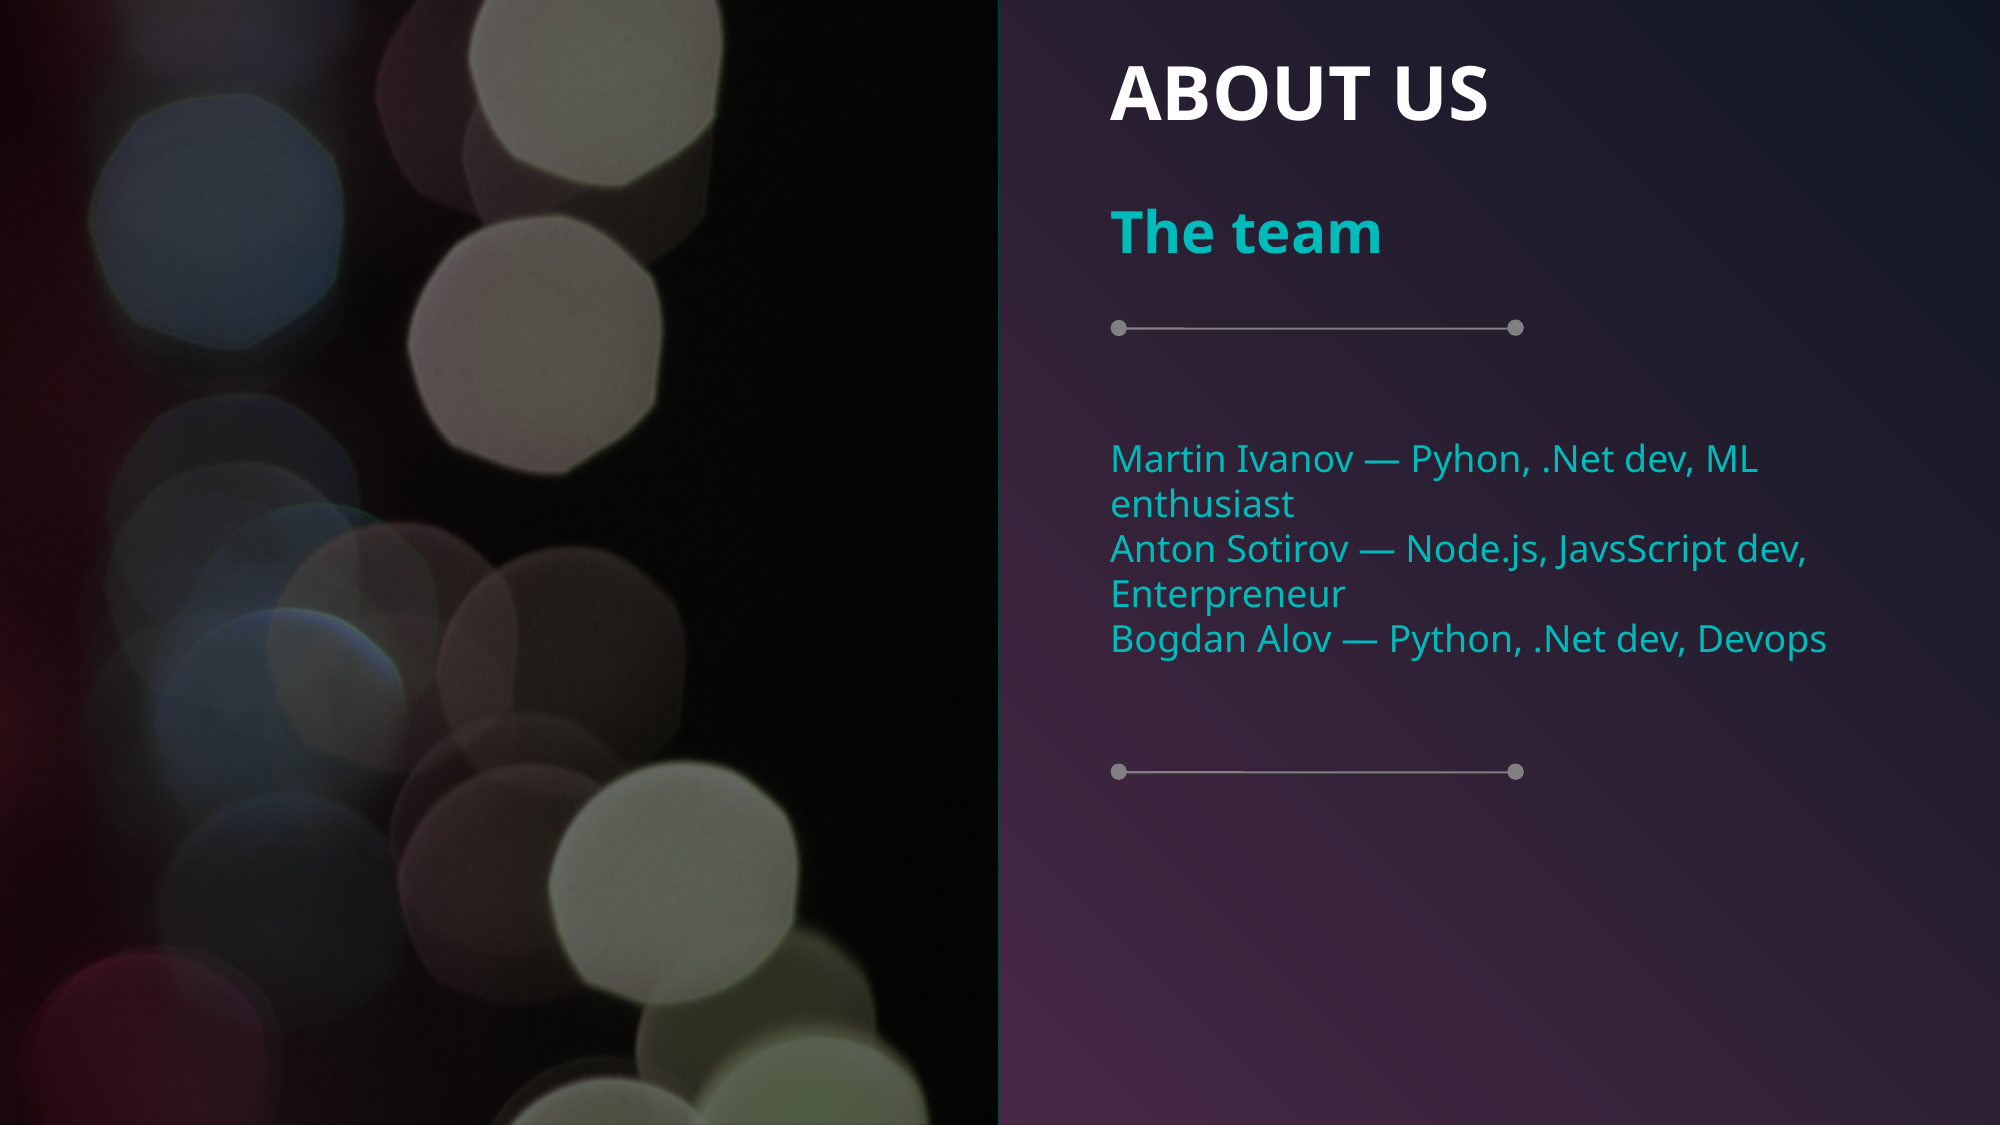

ABOUT US
The team
# Martin Ivanov — Pyhon, .Net dev, ML enthusiast Anton Sotirov — Node.js, JavsScript dev, Enterpreneur Bogdan Alov — Python, .Net dev, Devops